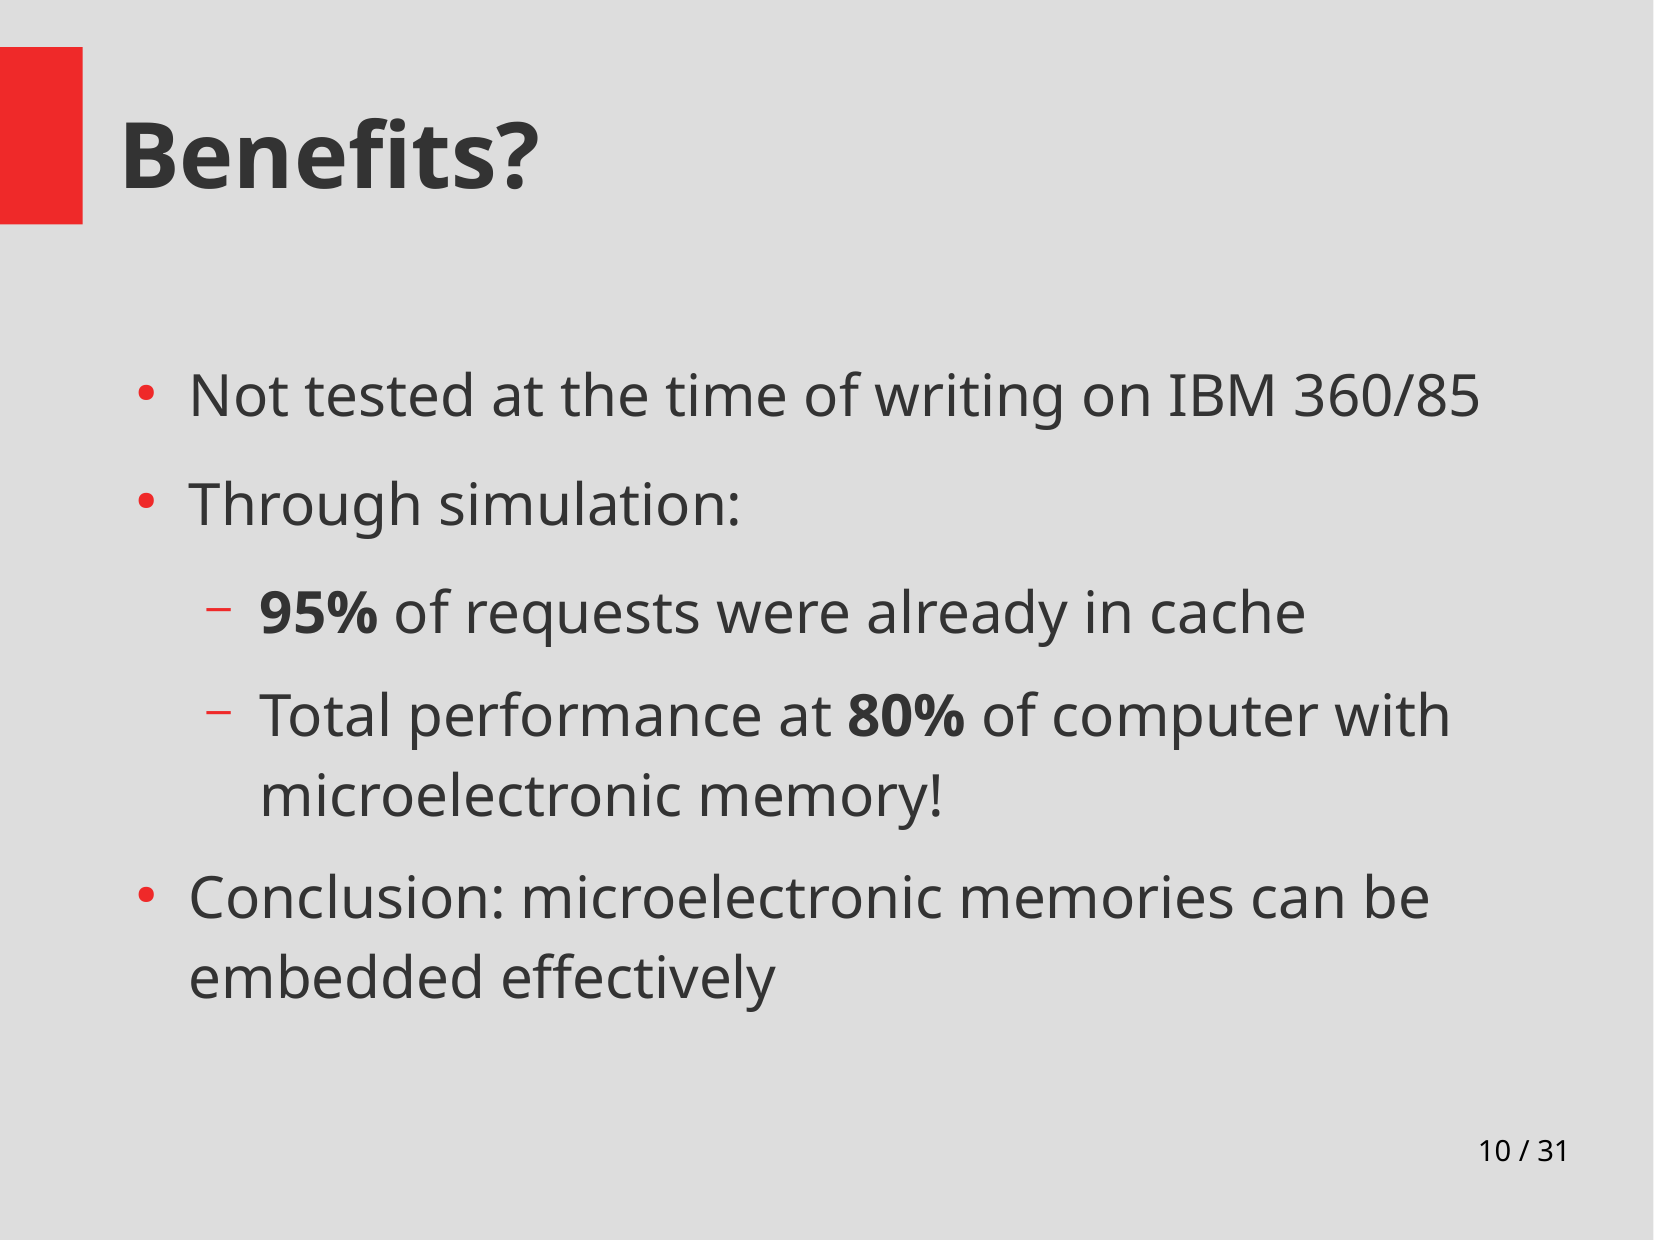

# Benefits?
Not tested at the time of writing on IBM 360/85
Through simulation:
95% of requests were already in cache
Total performance at 80% of computer with microelectronic memory!
Conclusion: microelectronic memories can be embedded effectively
10